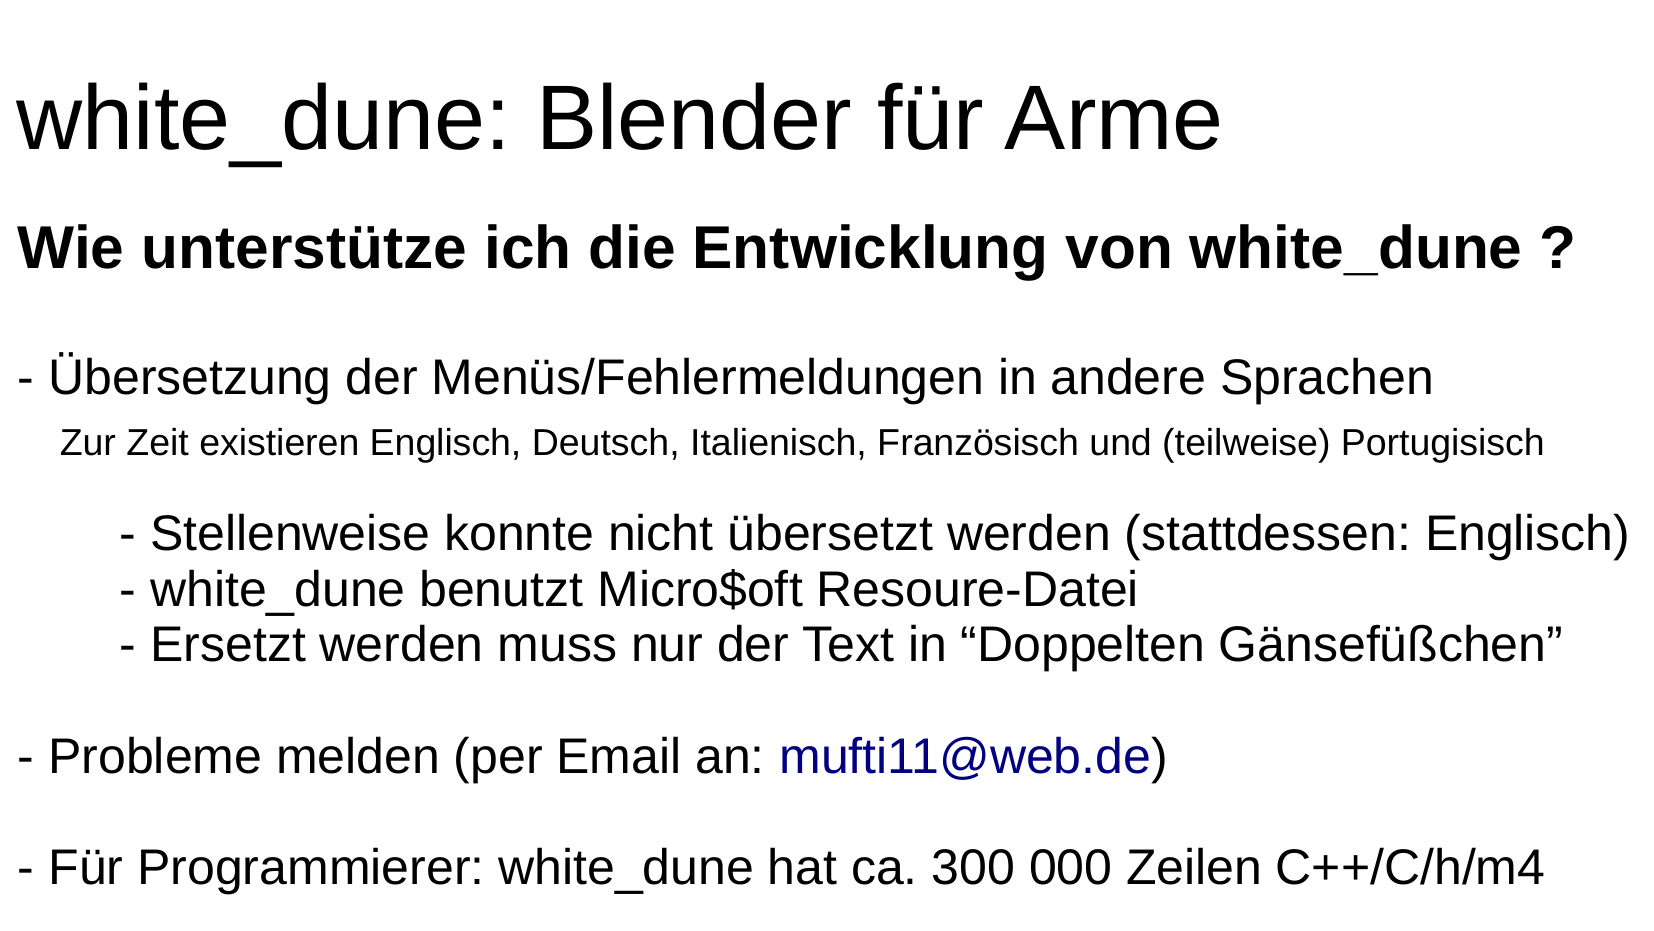

# white_dune: Blender für Arme
Wie unterstütze ich die Entwicklung von white_dune ?
- Übersetzung der Menüs/Fehlermeldungen in andere Sprachen
 Zur Zeit existieren Englisch, Deutsch, Italienisch, Französisch und (teilweise) Portugisisch
- Stellenweise konnte nicht übersetzt werden (stattdessen: Englisch)
- white_dune benutzt Micro$oft Resoure-Datei
- Ersetzt werden muss nur der Text in “Doppelten Gänsefüßchen”
- Probleme melden (per Email an: mufti11@web.de)
- Für Programmierer: white_dune hat ca. 300 000 Zeilen C++/C/h/m4